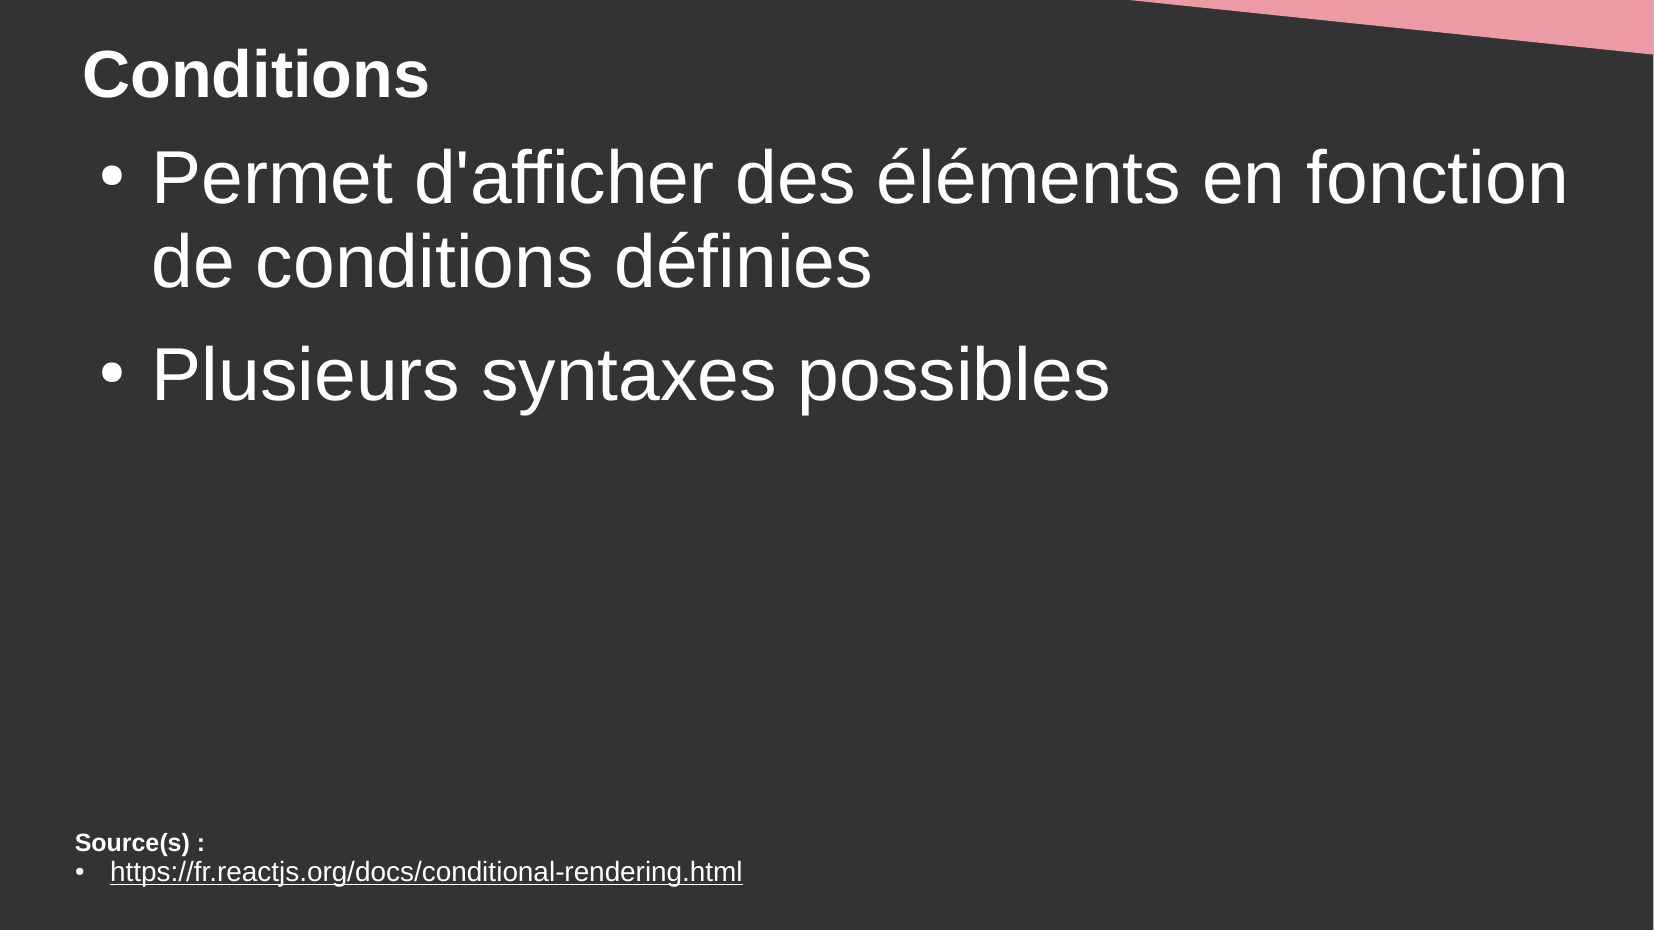

# Conditions
Permet d'afficher des éléments en fonction de conditions définies
Plusieurs syntaxes possibles
Source(s) :
https://fr.reactjs.org/docs/conditional-rendering.html